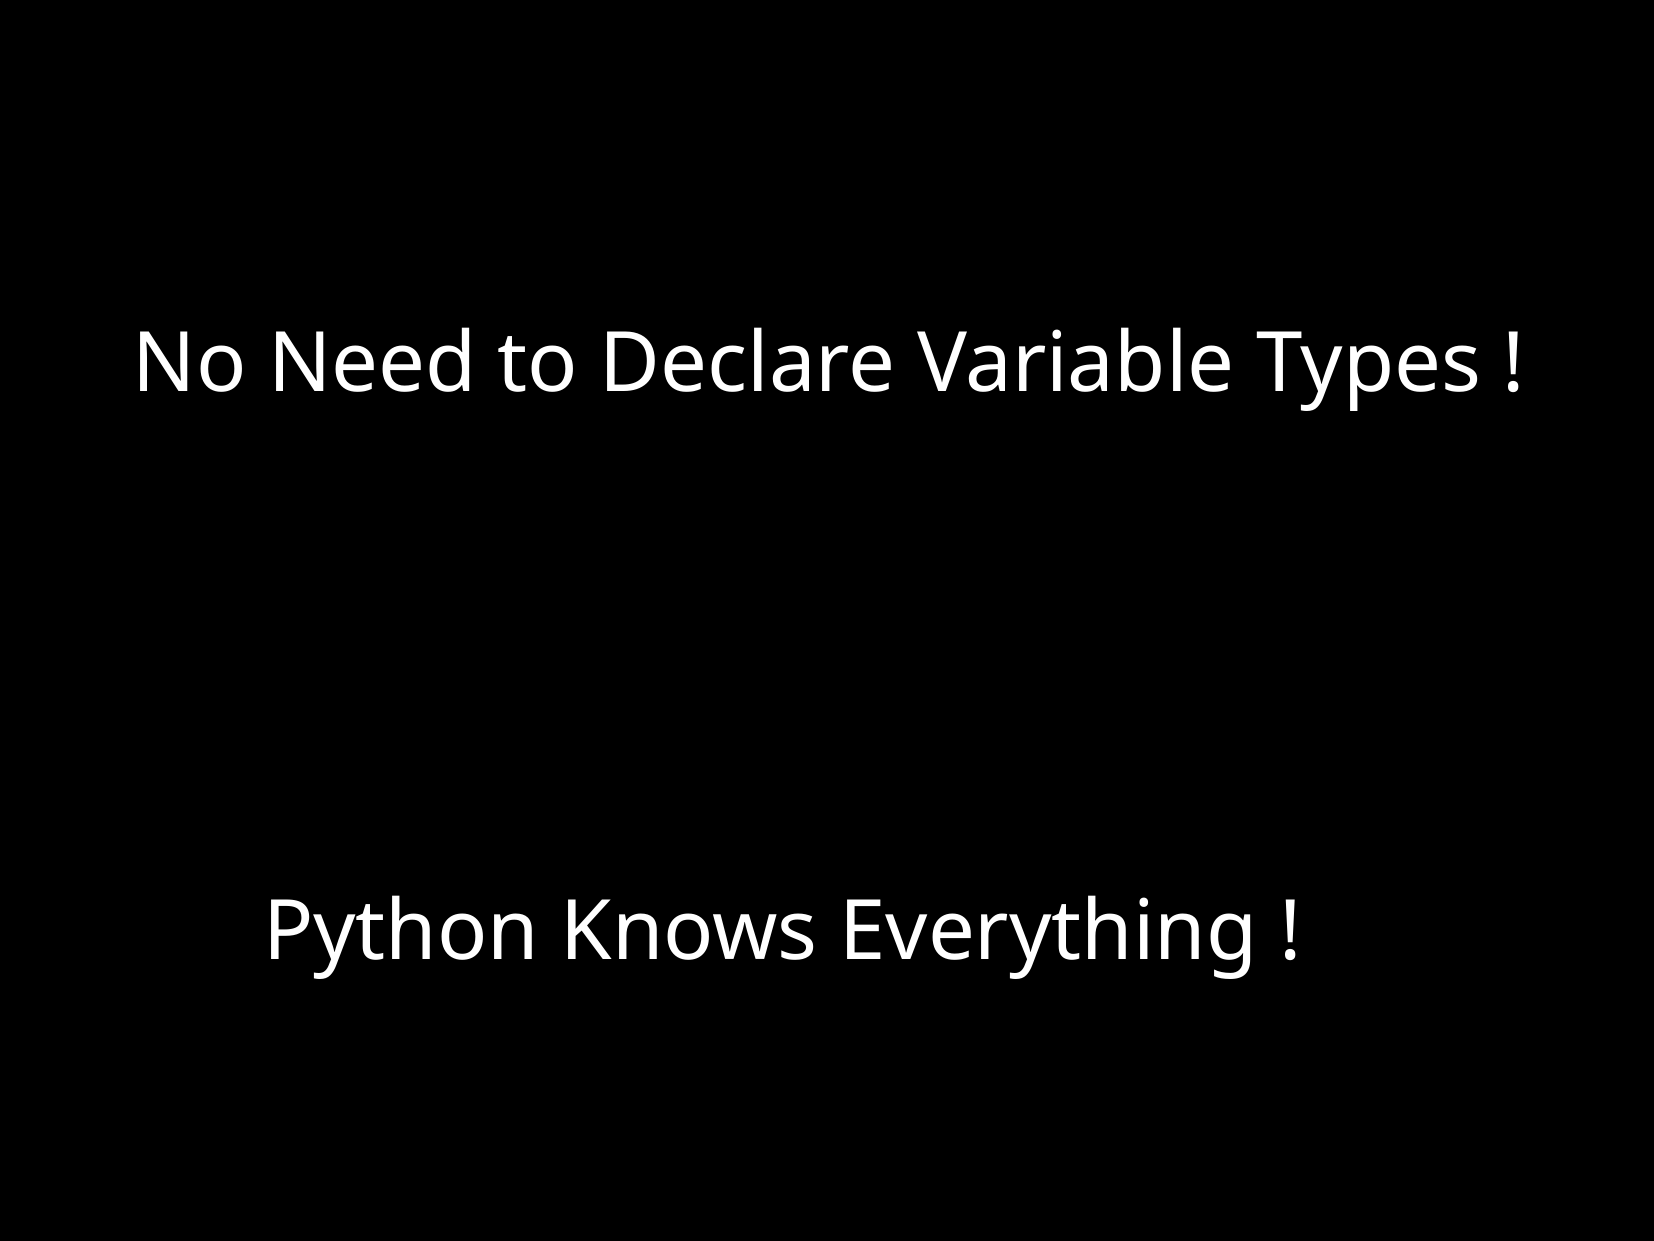

No Need to Declare Variable Types !
 Python Knows Everything !